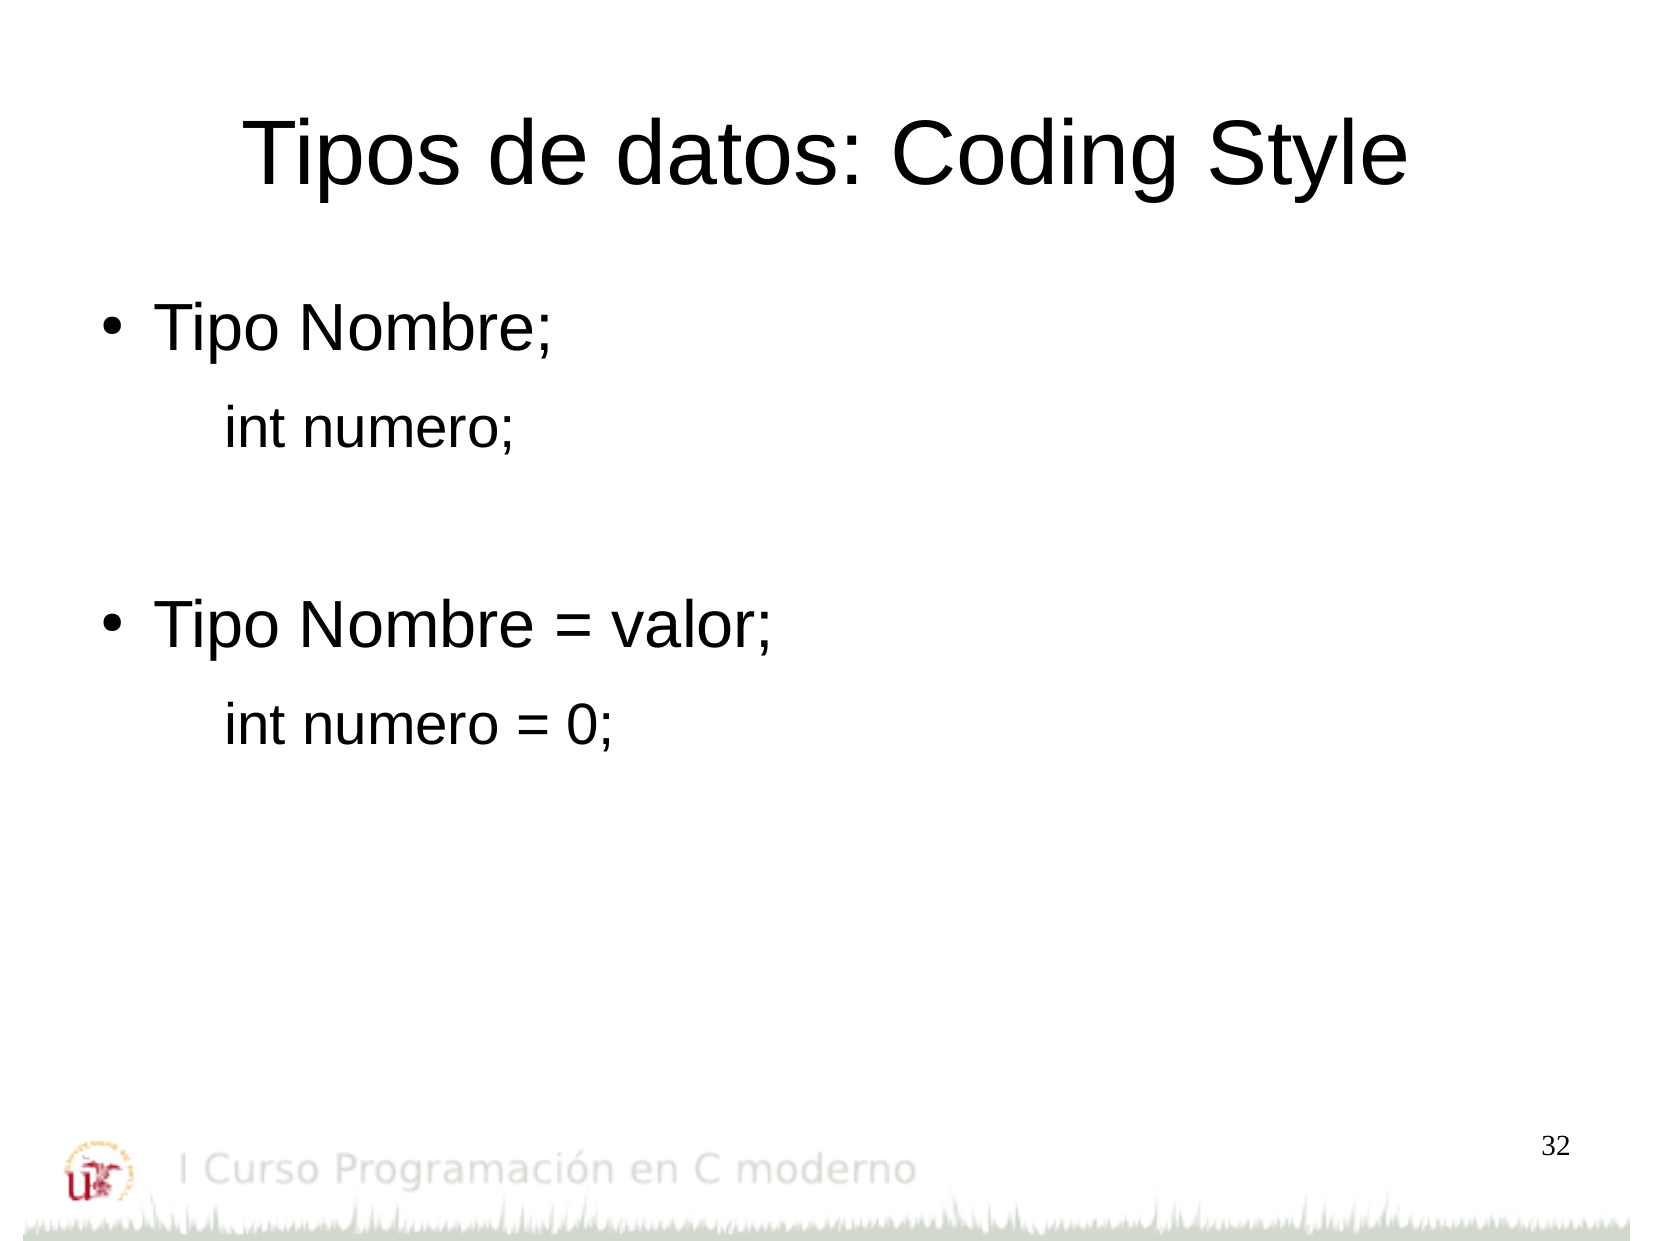

# Tipos de datos: Coding Style
Tipo Nombre;
int numero;
Tipo Nombre = valor;
int numero = 0;
32